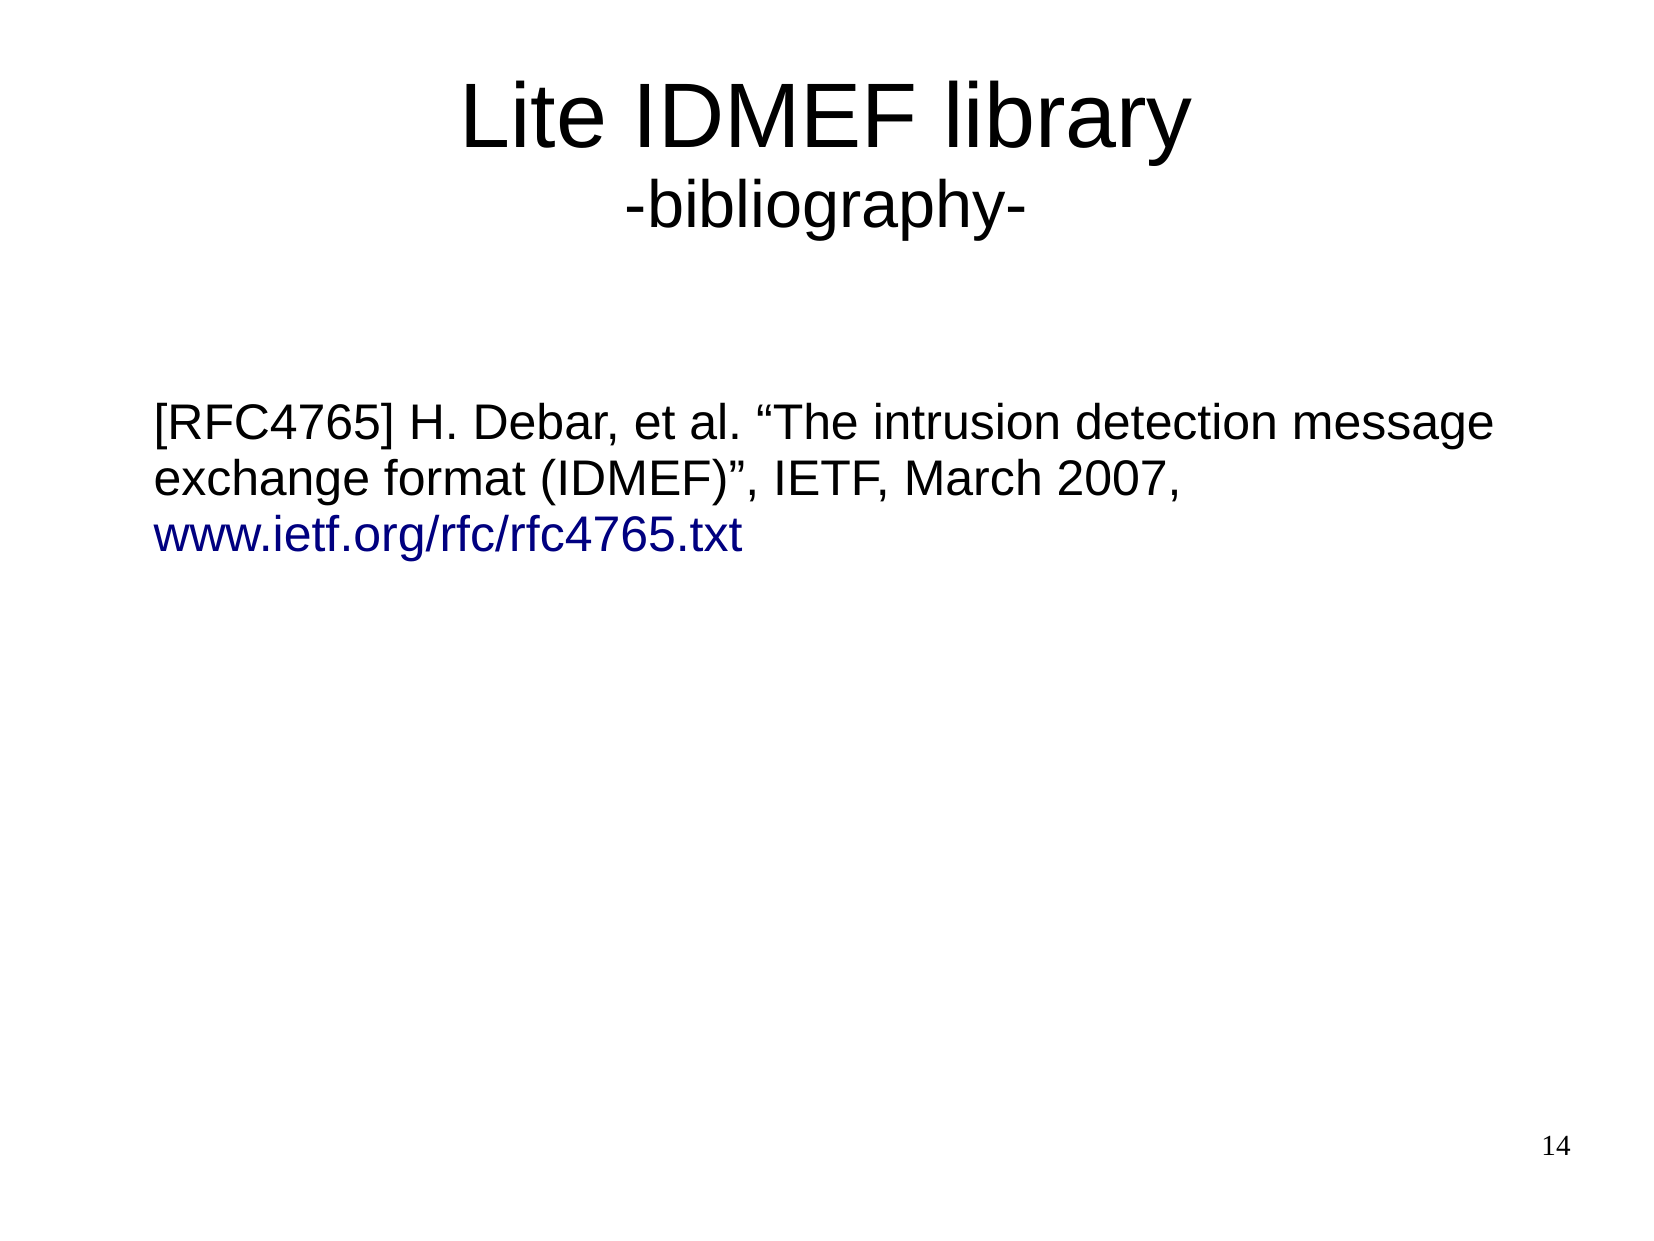

# Lite IDMEF library -bibliography-
[RFC4765] H. Debar, et al. “The intrusion detection message exchange format (IDMEF)”, IETF, March 2007, www.ietf.org/rfc/rfc4765.txt
14